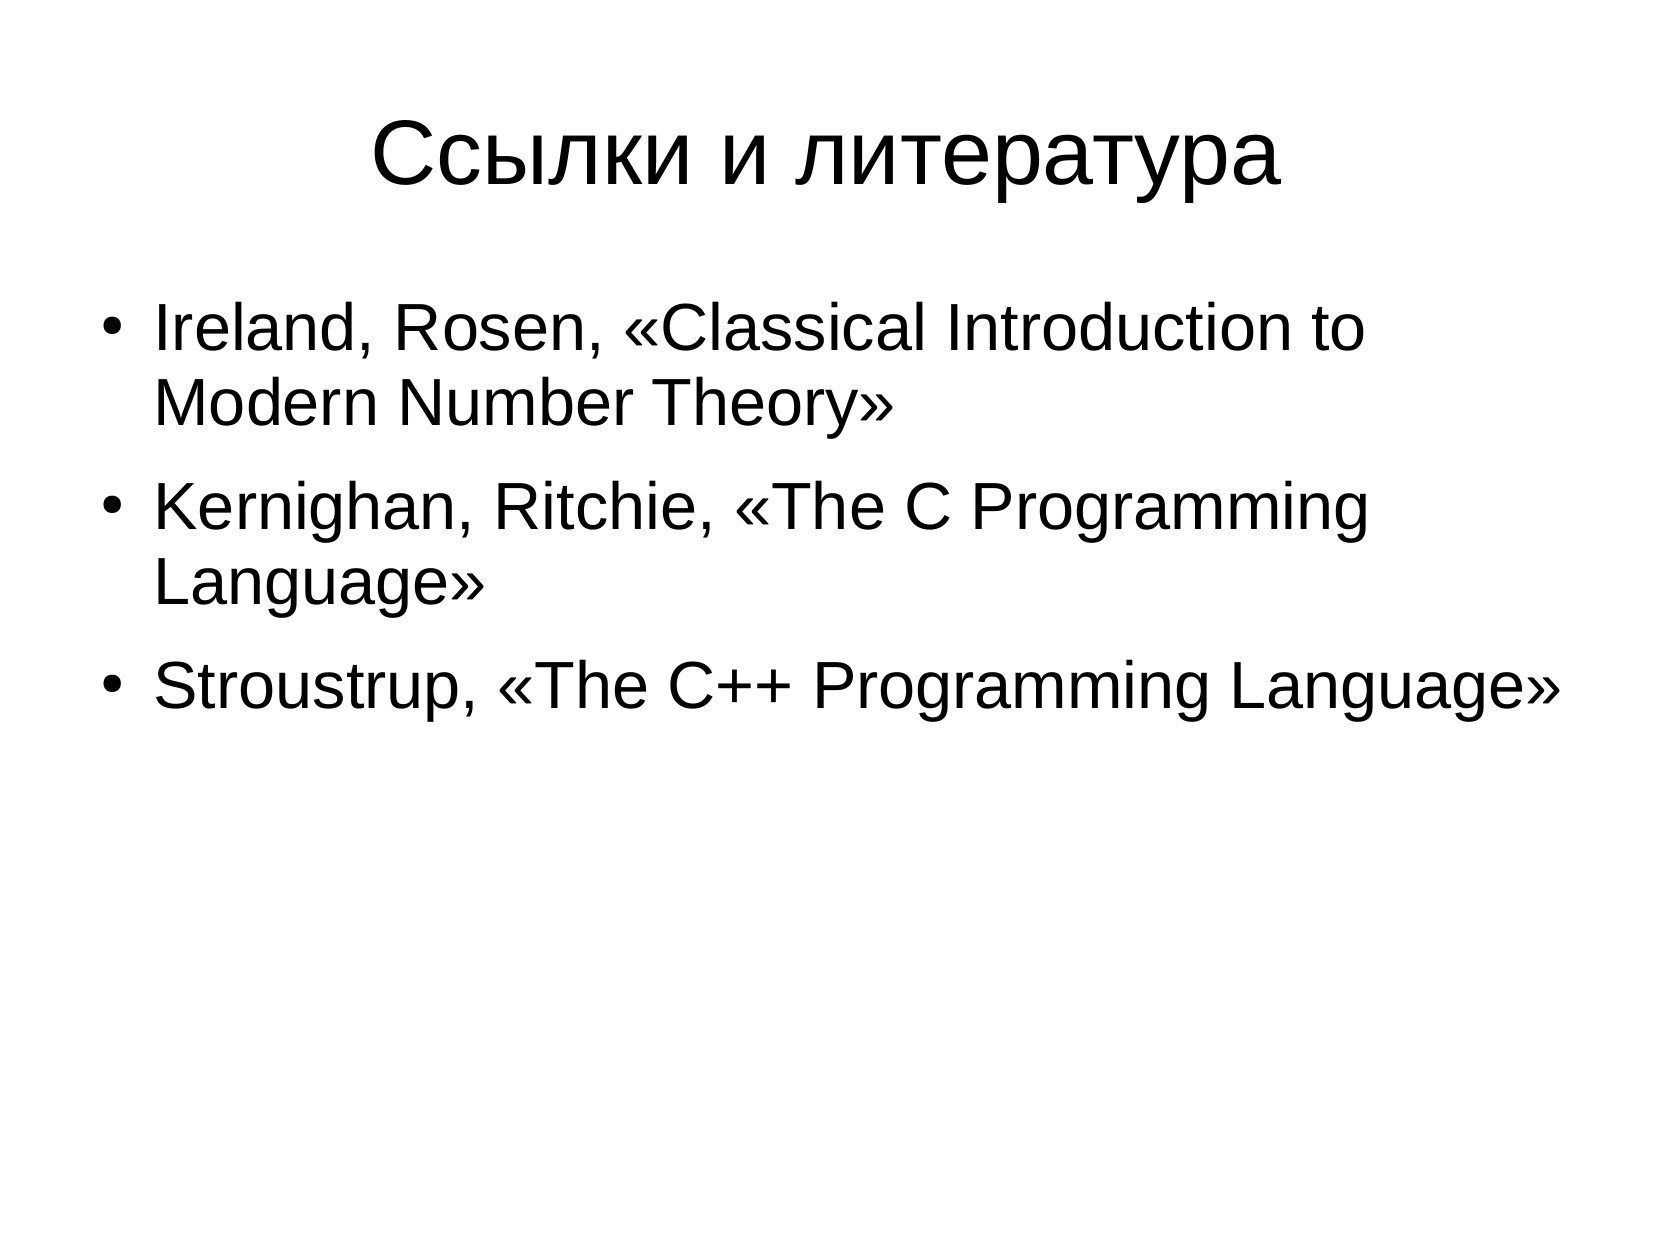

# Ссылки и литература
Ireland, Rosen, «Classical Introduction to Modern Number Theory»
Kernighan, Ritchie, «The C Programming Language»
Stroustrup, «The C++ Programming Language»